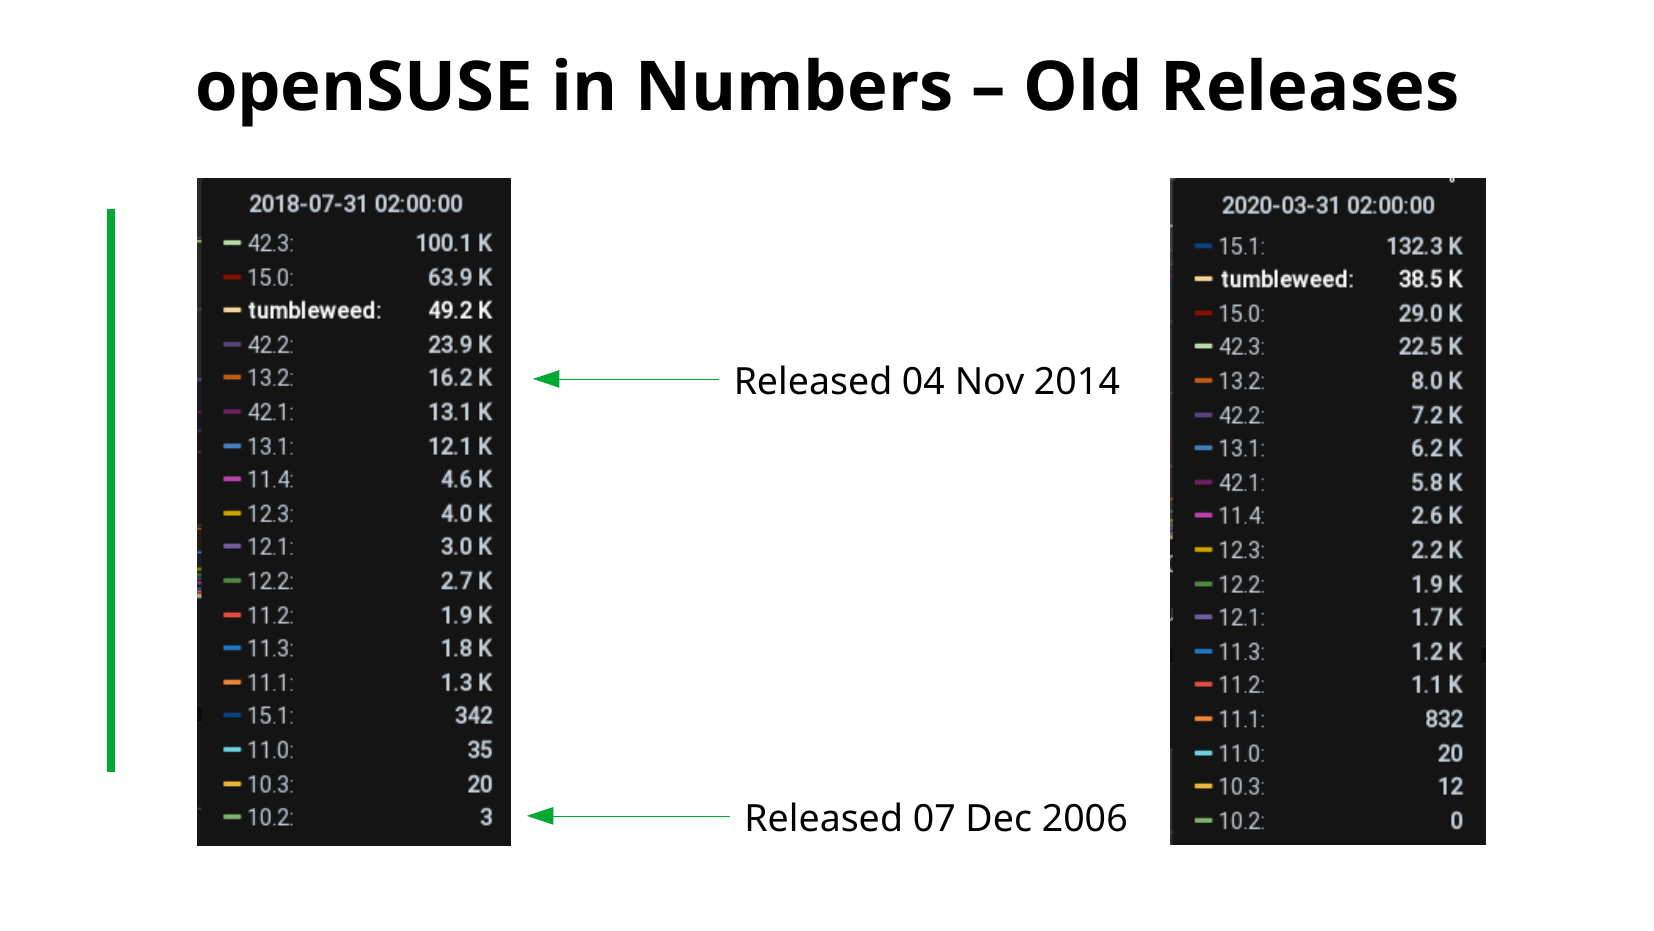

# openSUSE in Numbers – Old Releases
Released 04 Nov 2014
Released 07 Dec 2006